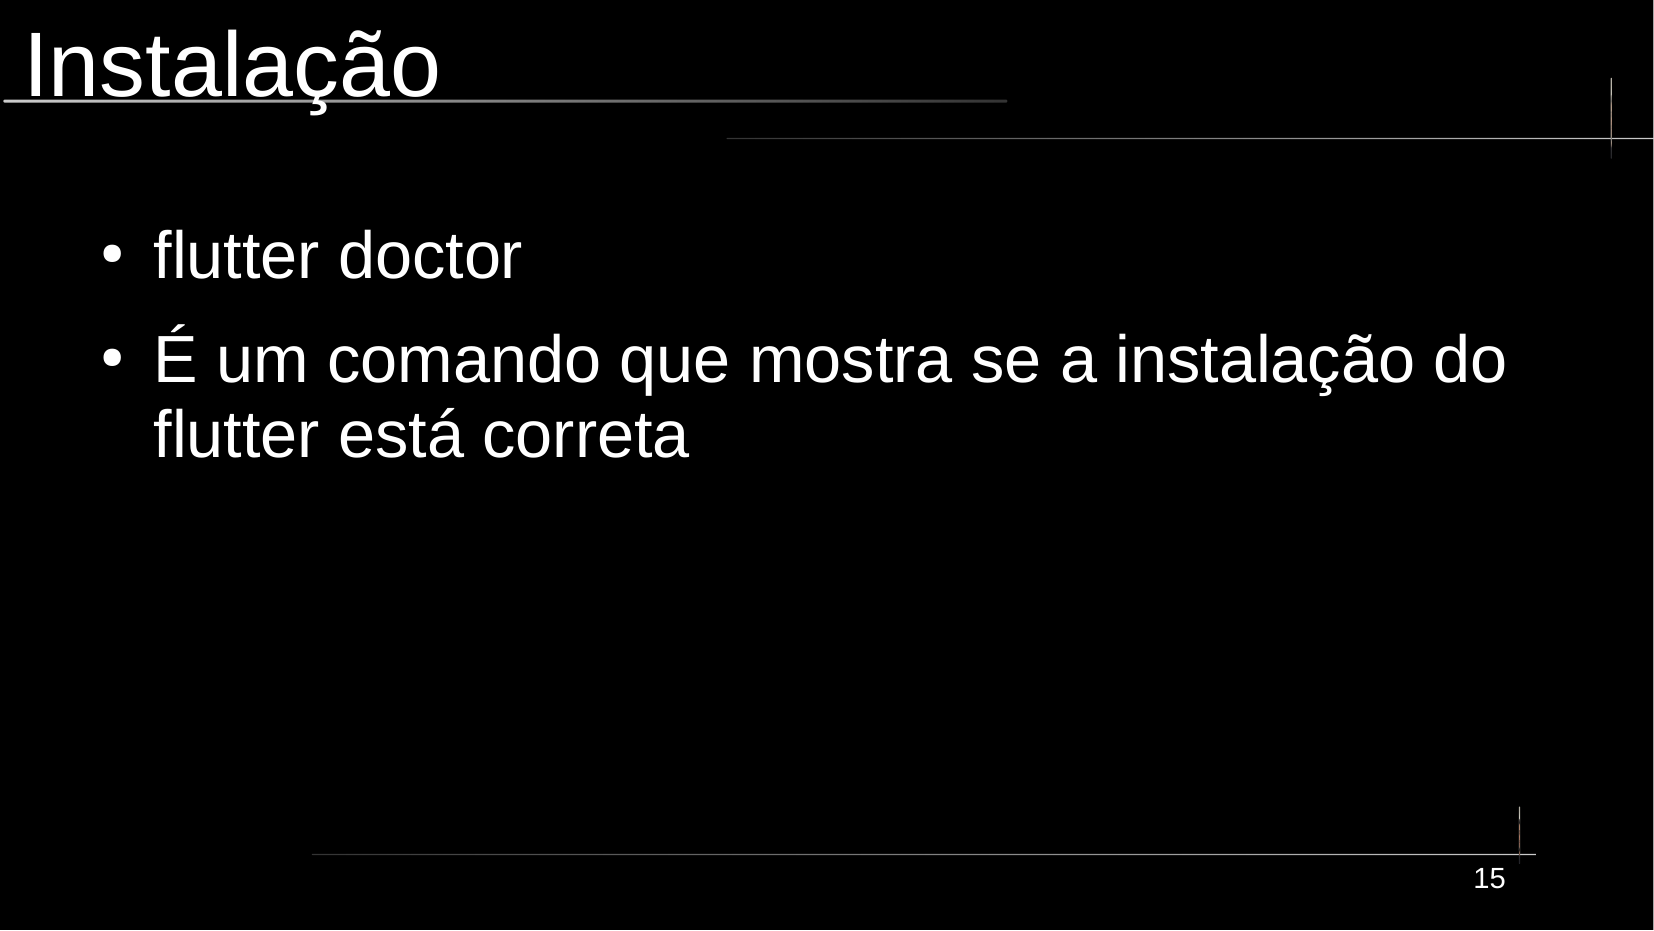

# Instalação
flutter doctor
É um comando que mostra se a instalação do flutter está correta
15